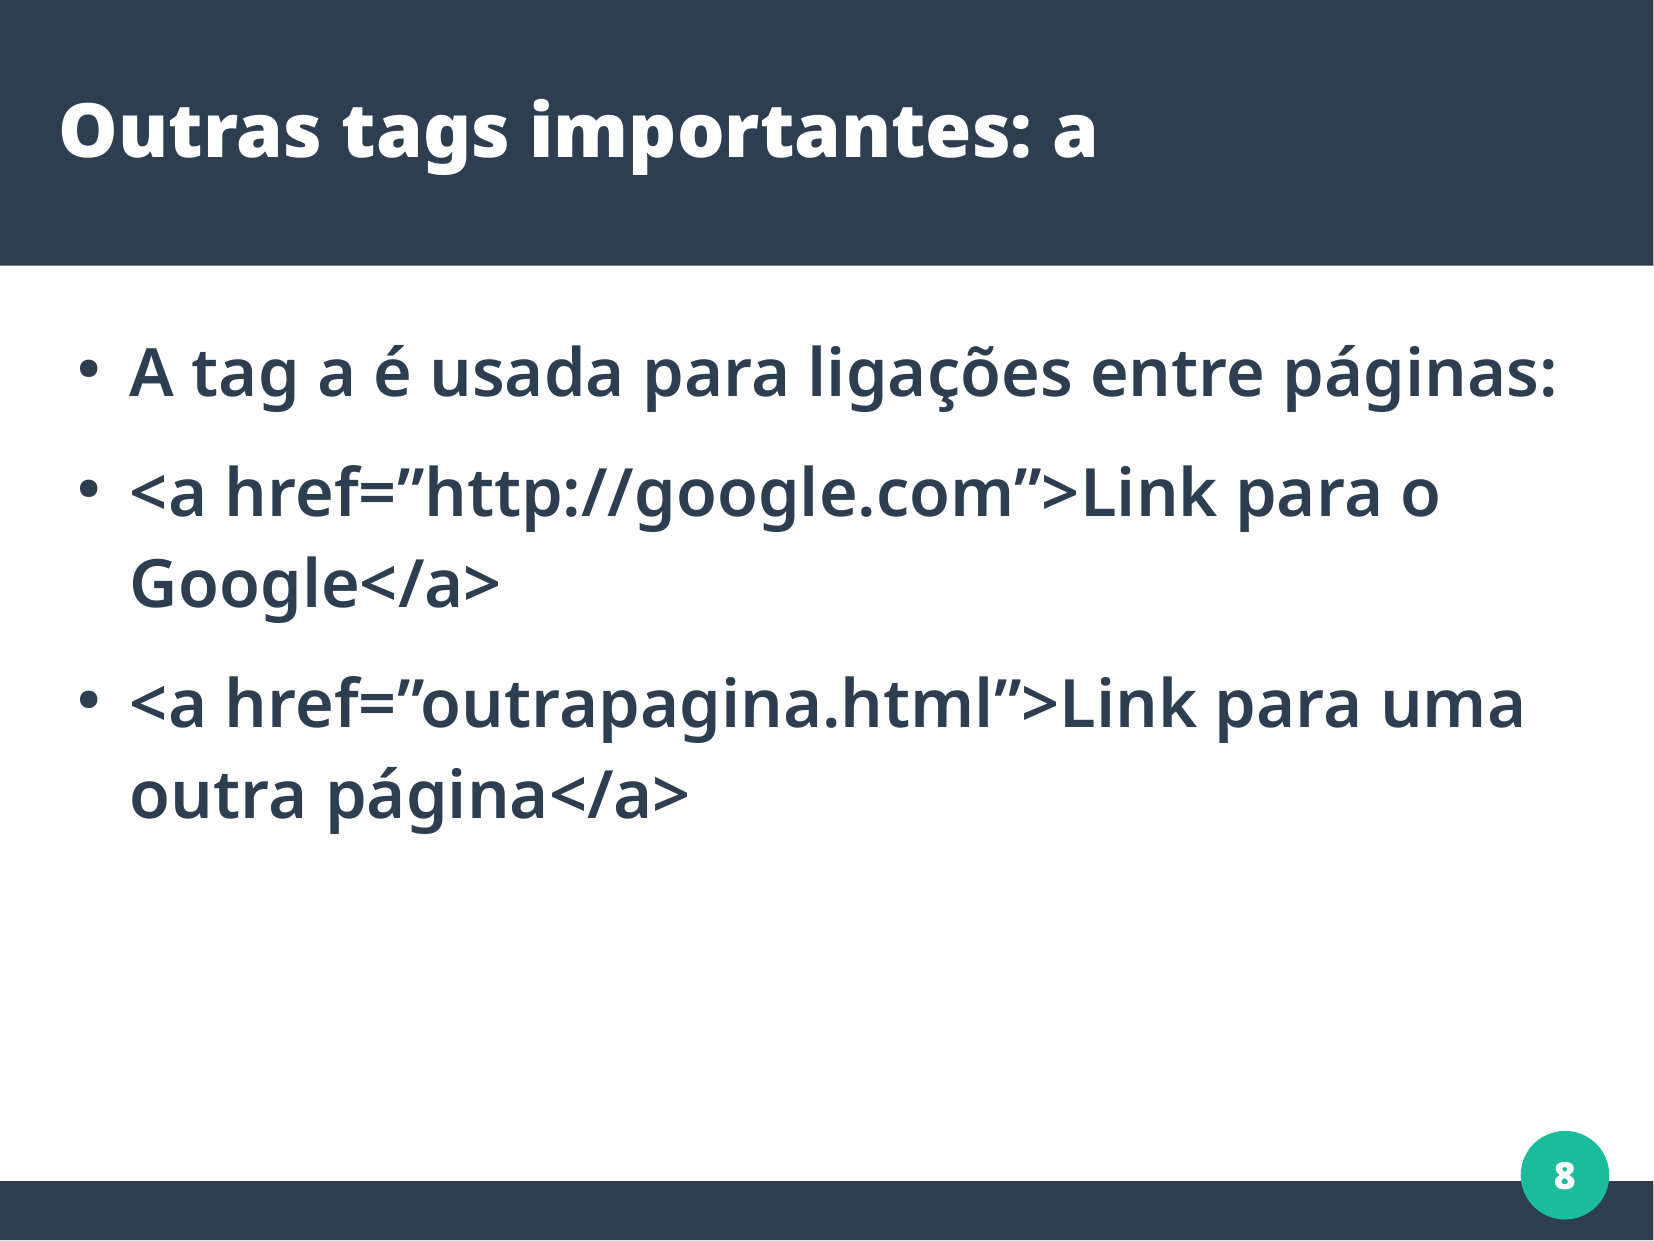

# Outras tags importantes: a
A tag a é usada para ligações entre páginas:
<a href=”http://google.com”>Link para o Google</a>
<a href=”outrapagina.html”>Link para uma outra página</a>
8